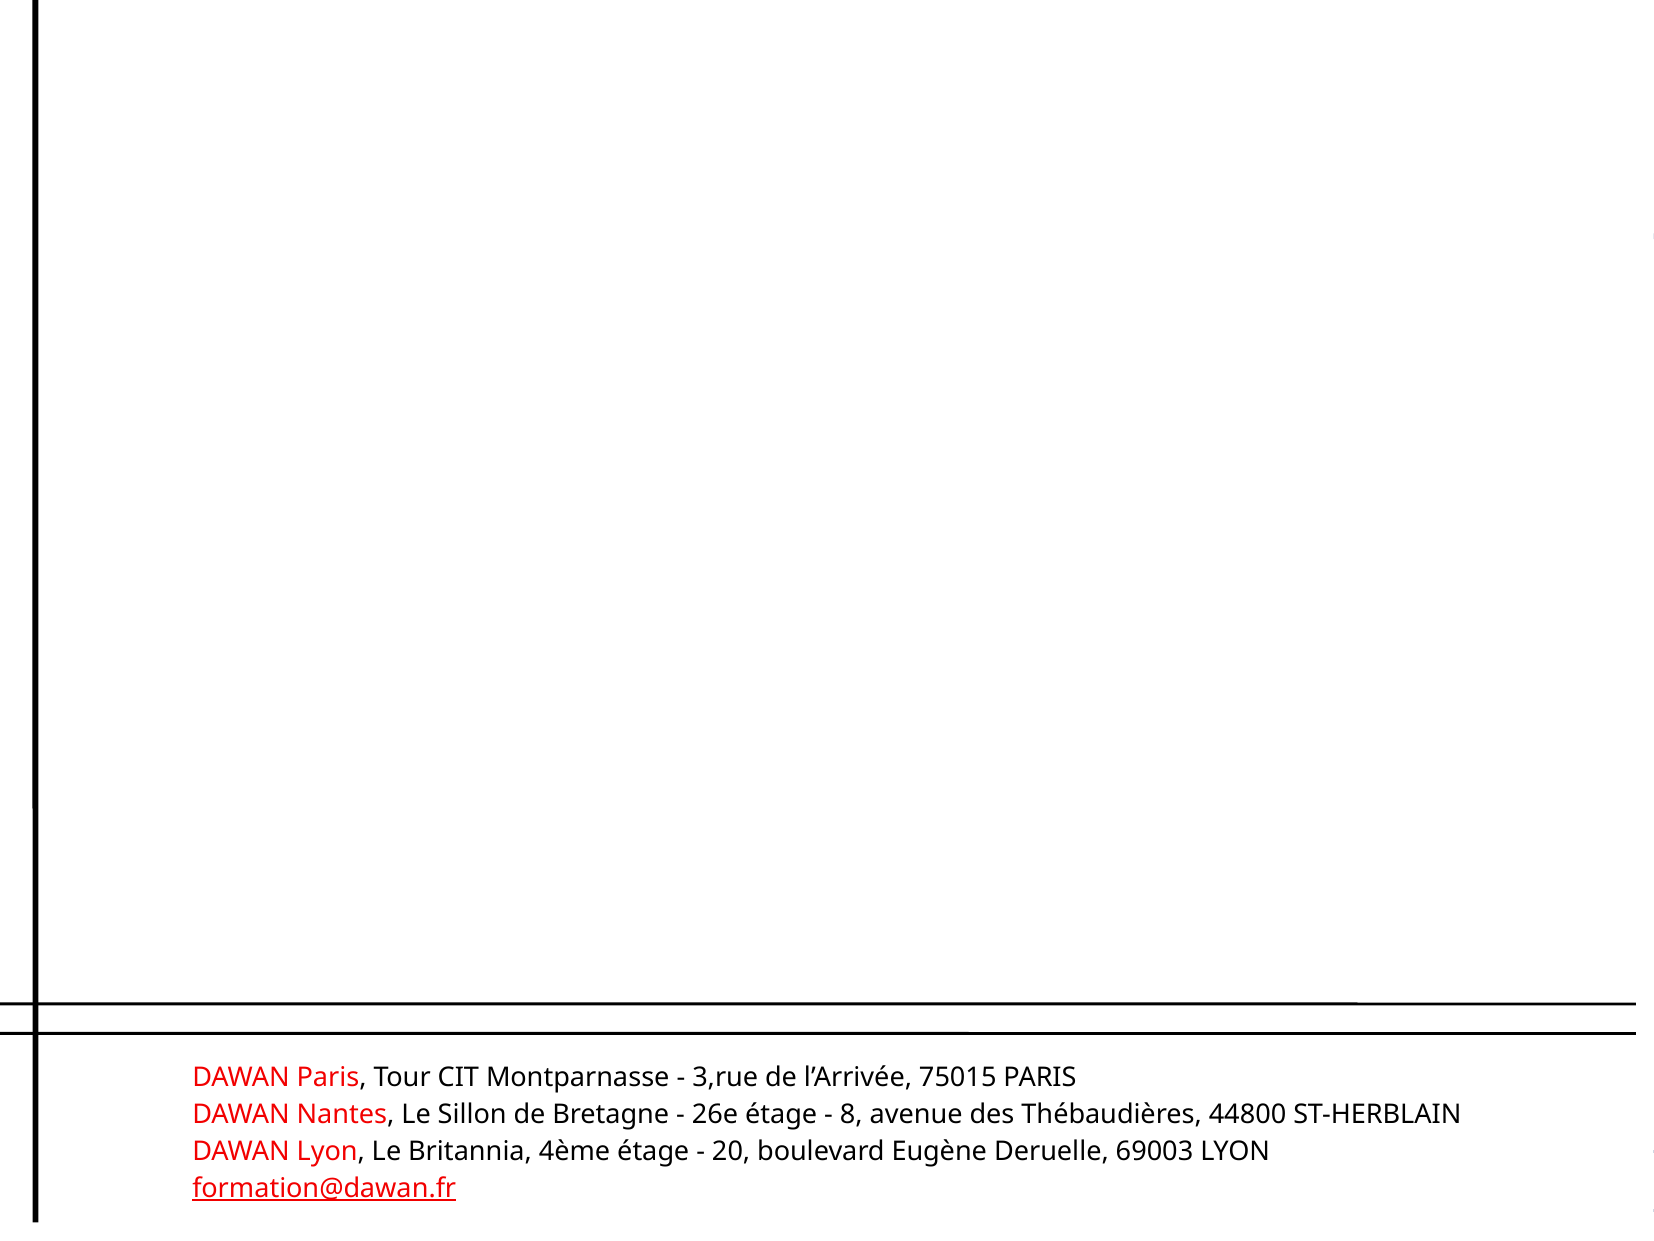

DAWAN Paris, Tour CIT Montparnasse - 3,rue de l’Arrivée, 75015 PARIS
DAWAN Nantes, Le Sillon de Bretagne - 26e étage - 8, avenue des Thébaudières, 44800 ST-HERBLAIN
DAWAN Lyon, Le Britannia, 4ème étage - 20, boulevard Eugène Deruelle, 69003 LYON
formation@dawan.fr